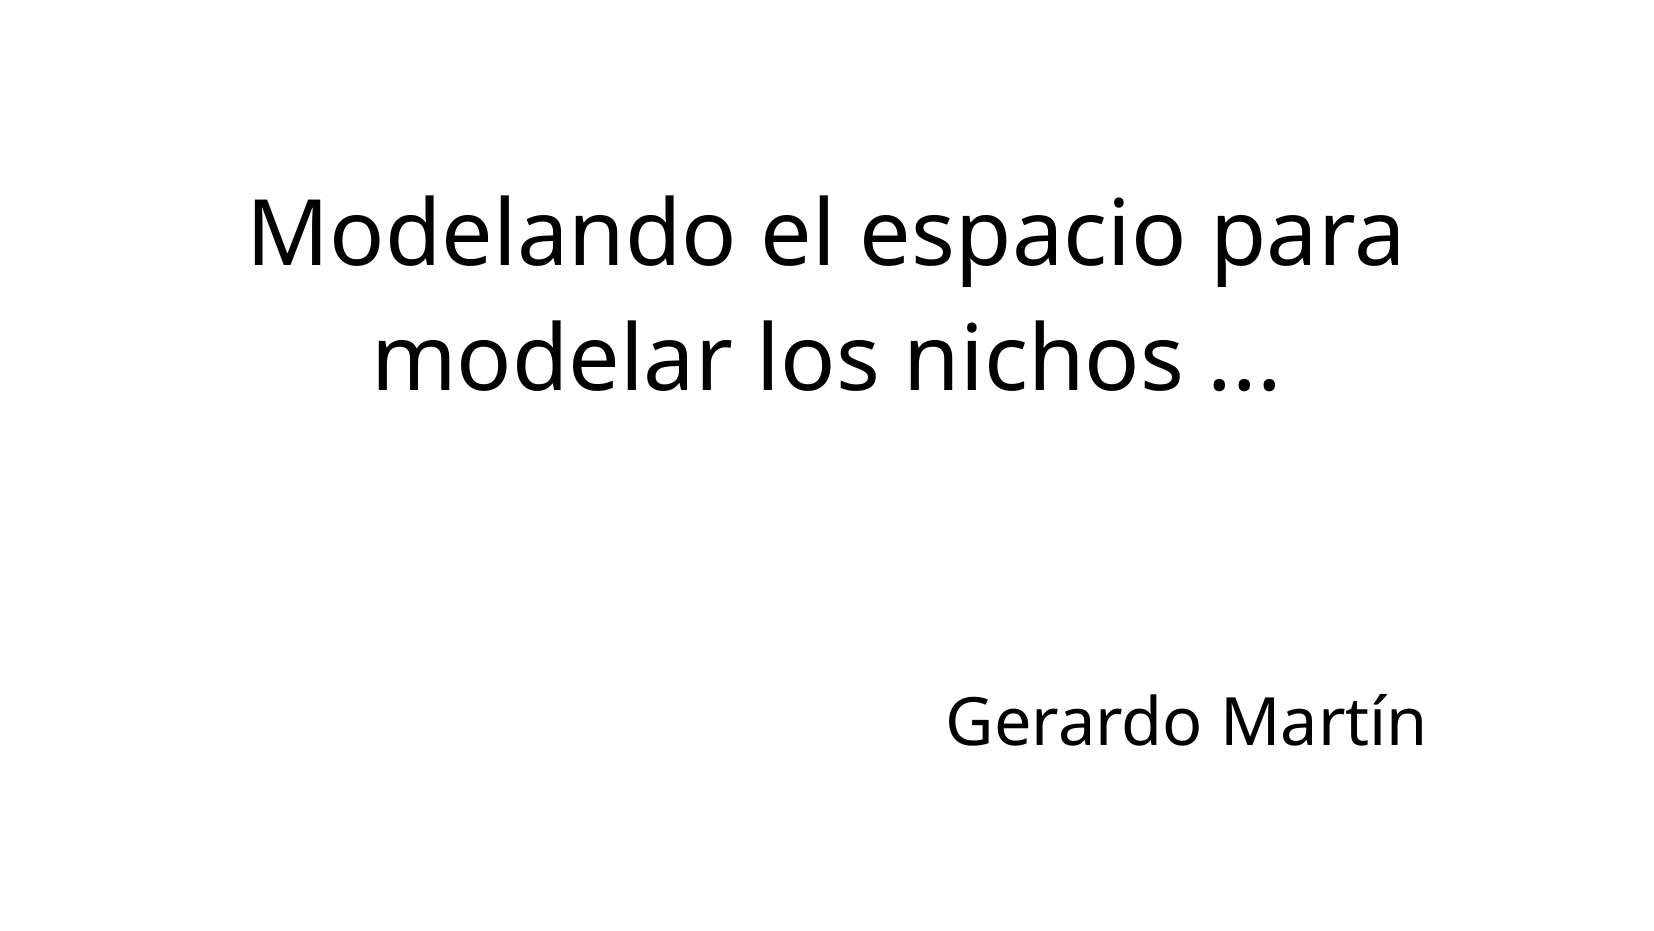

# Modelando el espacio para modelar los nichos ...
Gerardo Martín